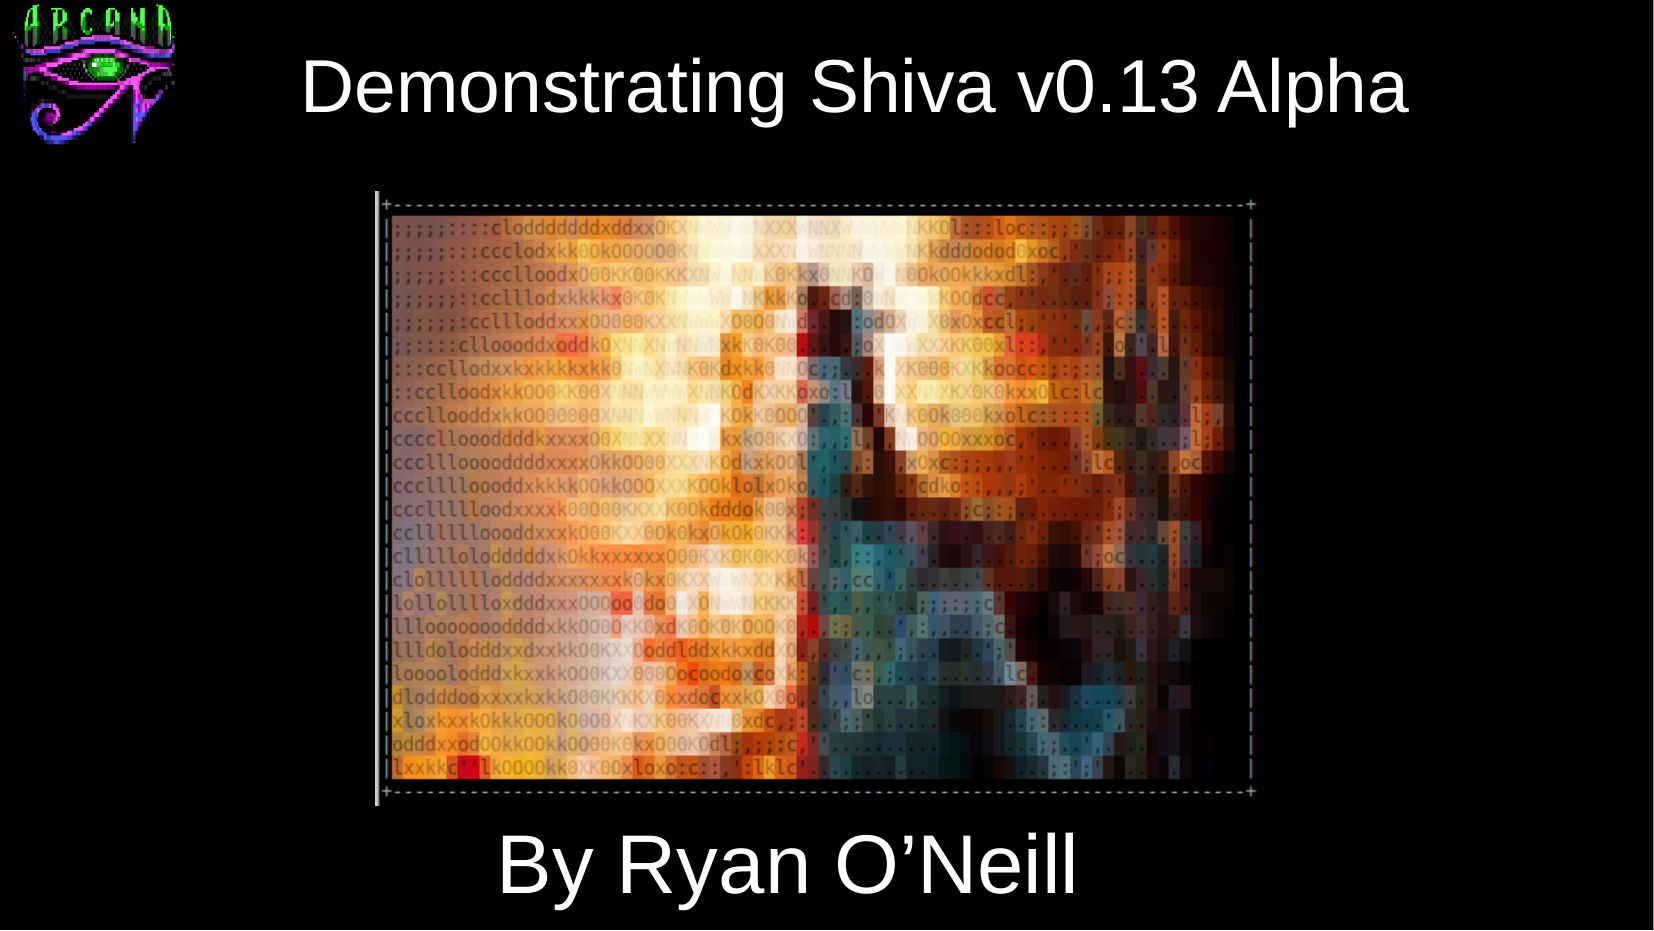

Demonstrating Shiva v0.13 Alpha
 By Ryan O’Neill